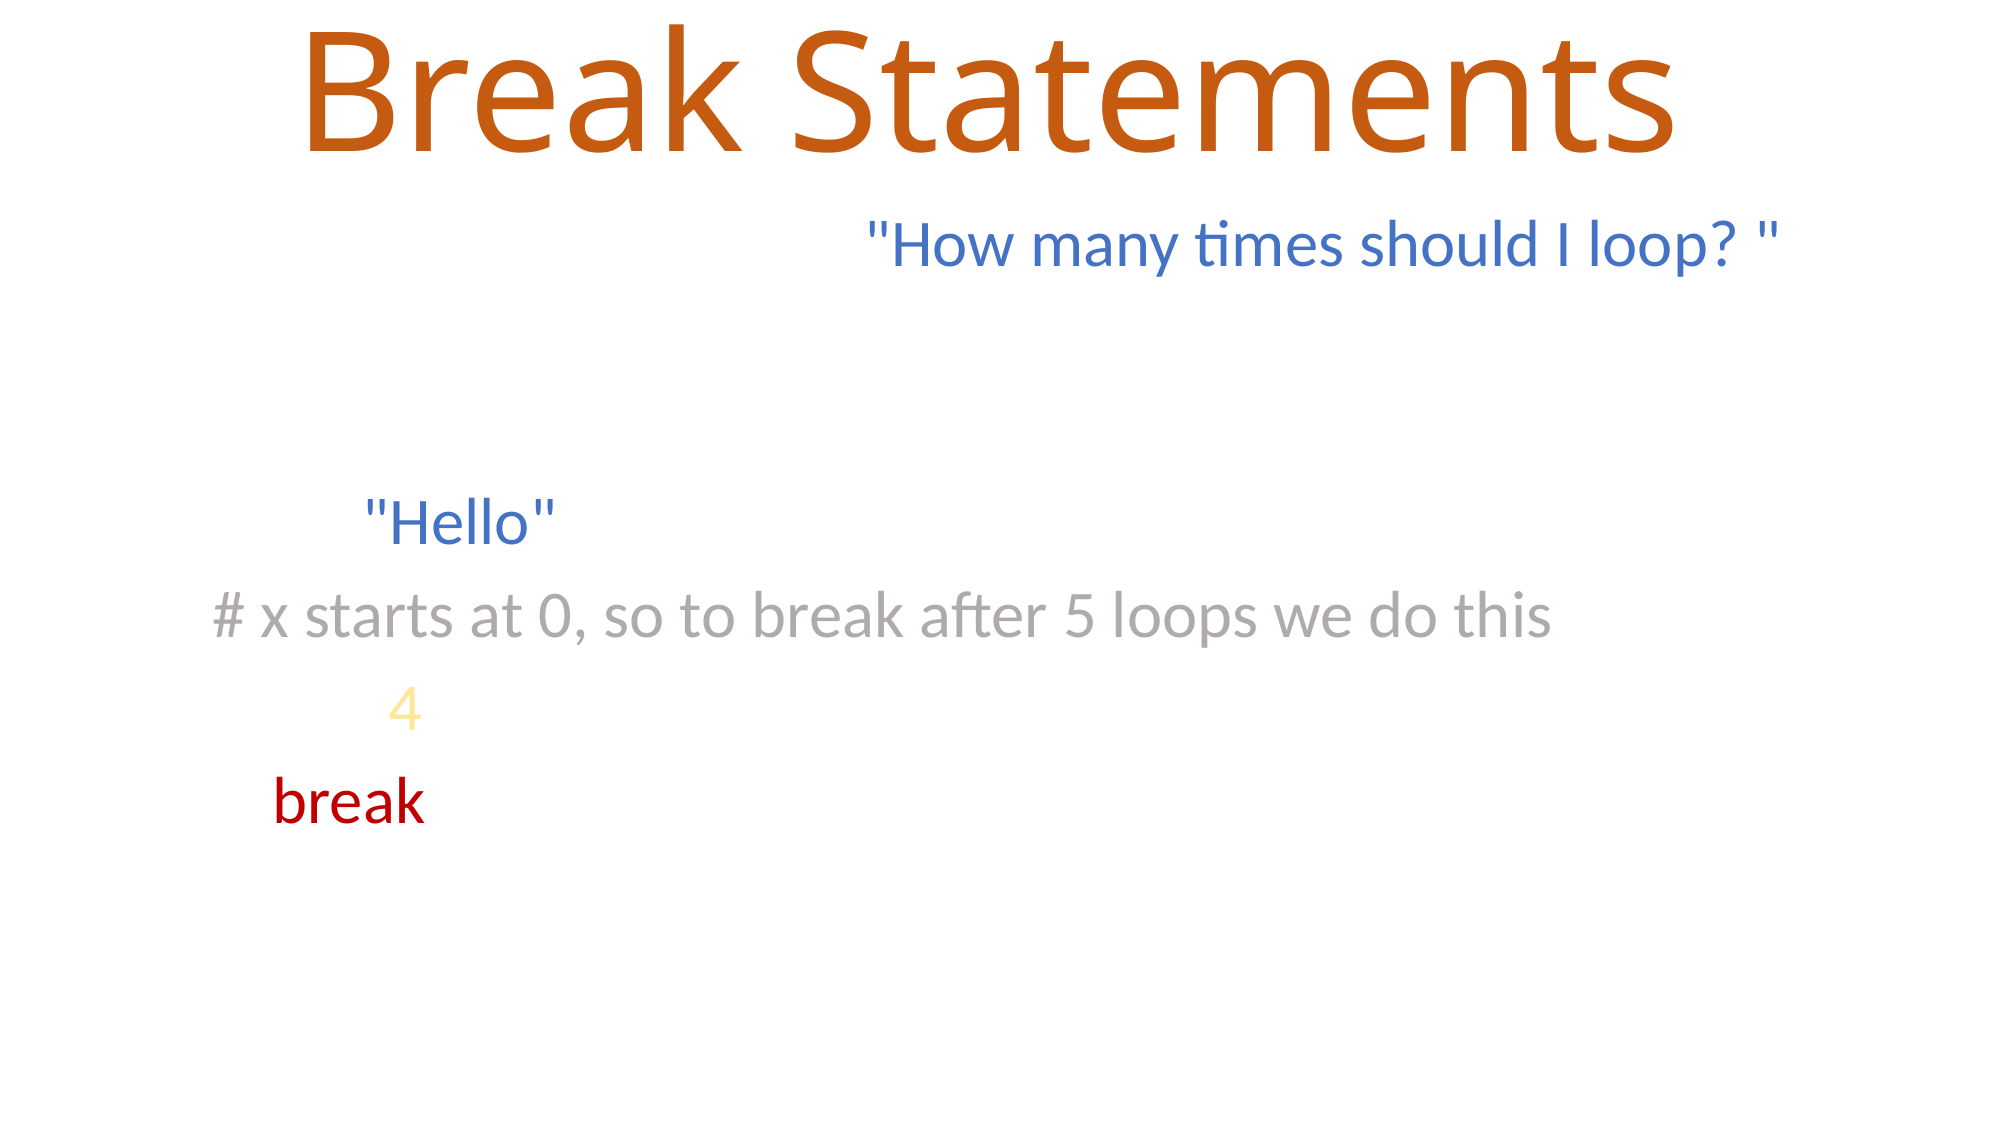

# Break Statements
times_to_loop = int(input("How many times should I loop? "))
for x in range(times_to_loop):
 print("Hello")
 # x starts at 0, so to break after 5 loops we do this
 if x >= 4:
 break